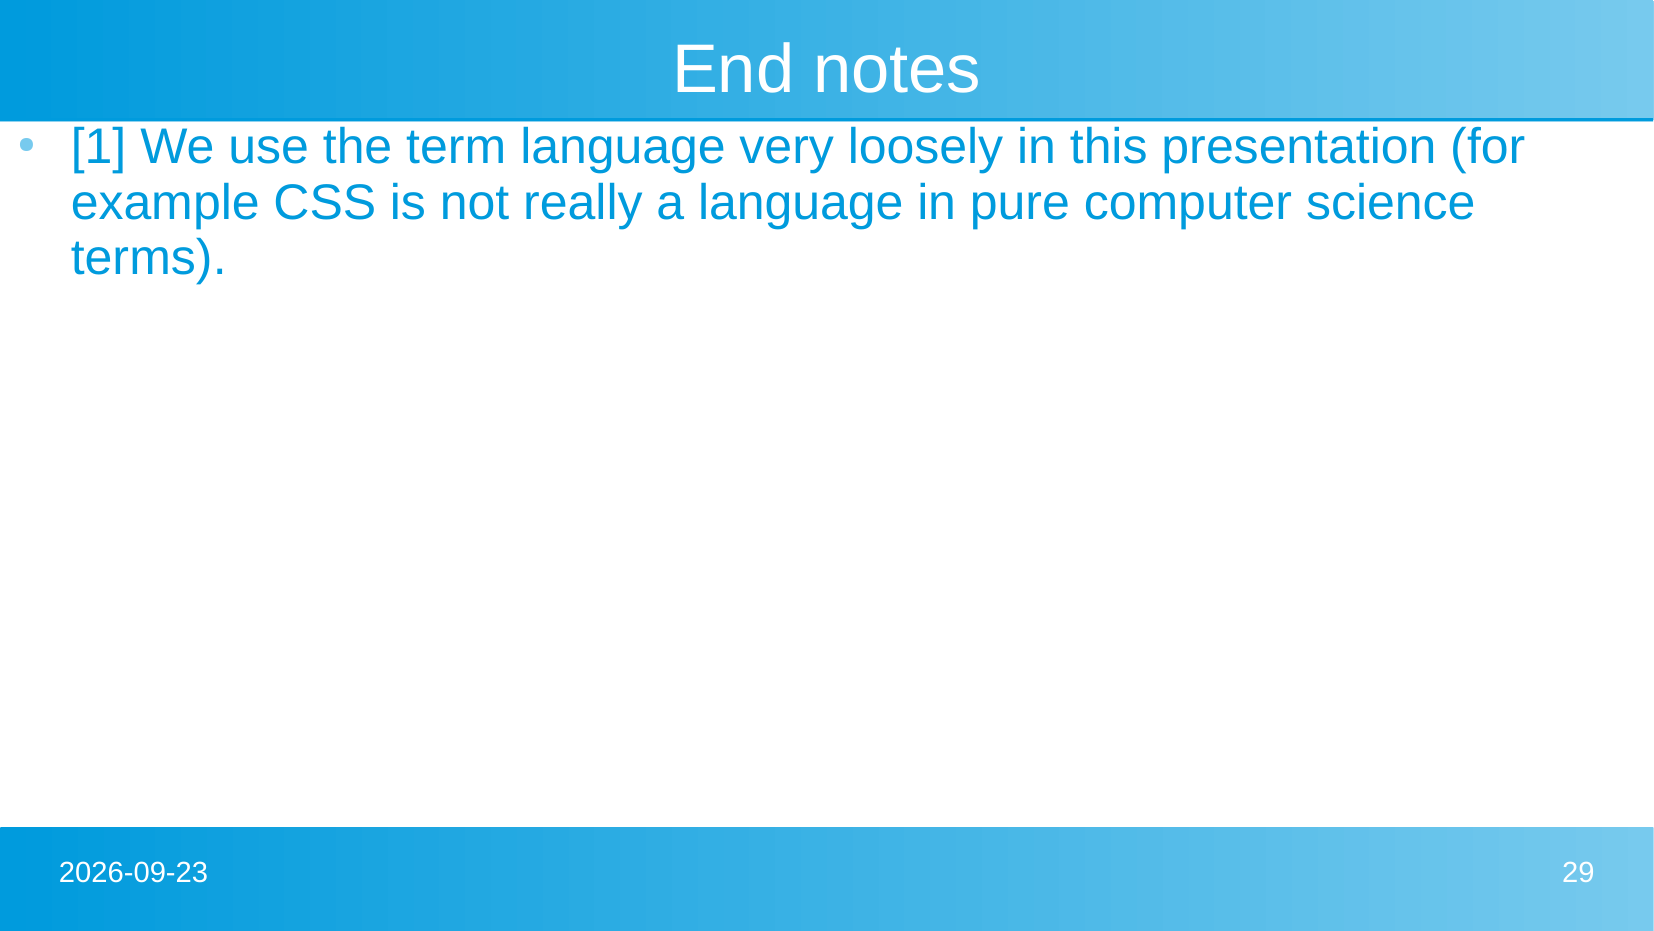

# End notes
[1] We use the term language very loosely in this presentation (for example CSS is not really a language in pure computer science terms).
29